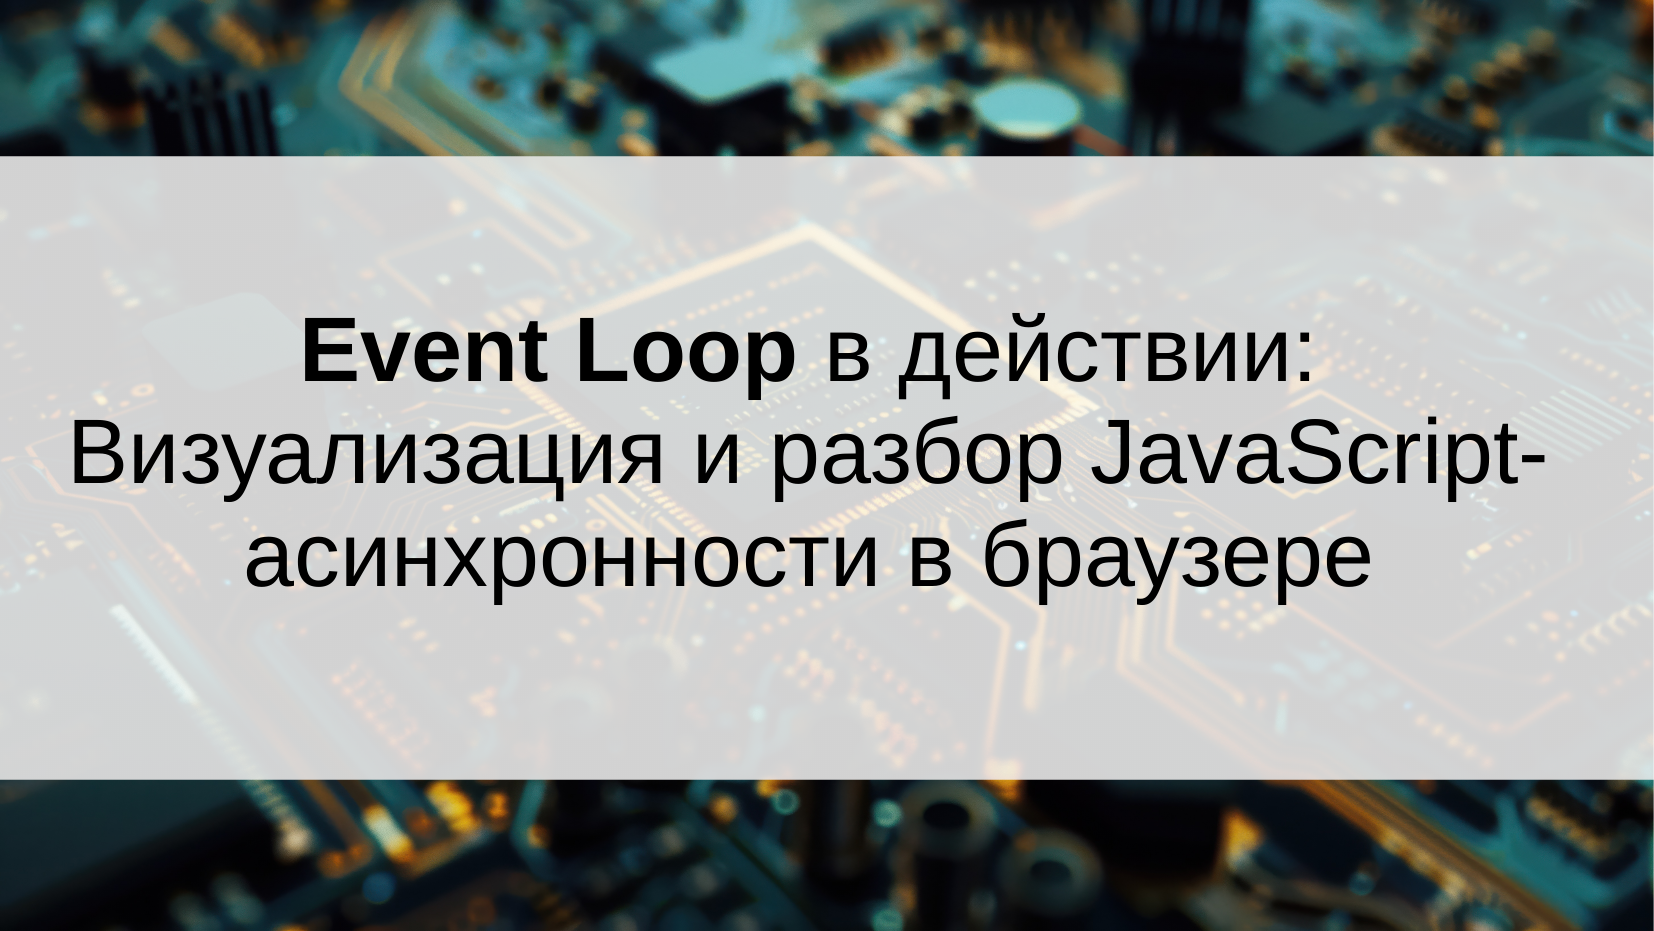

# Event Loop в действии: Визуализация и разбор JavaScript-асинхронности в браузере